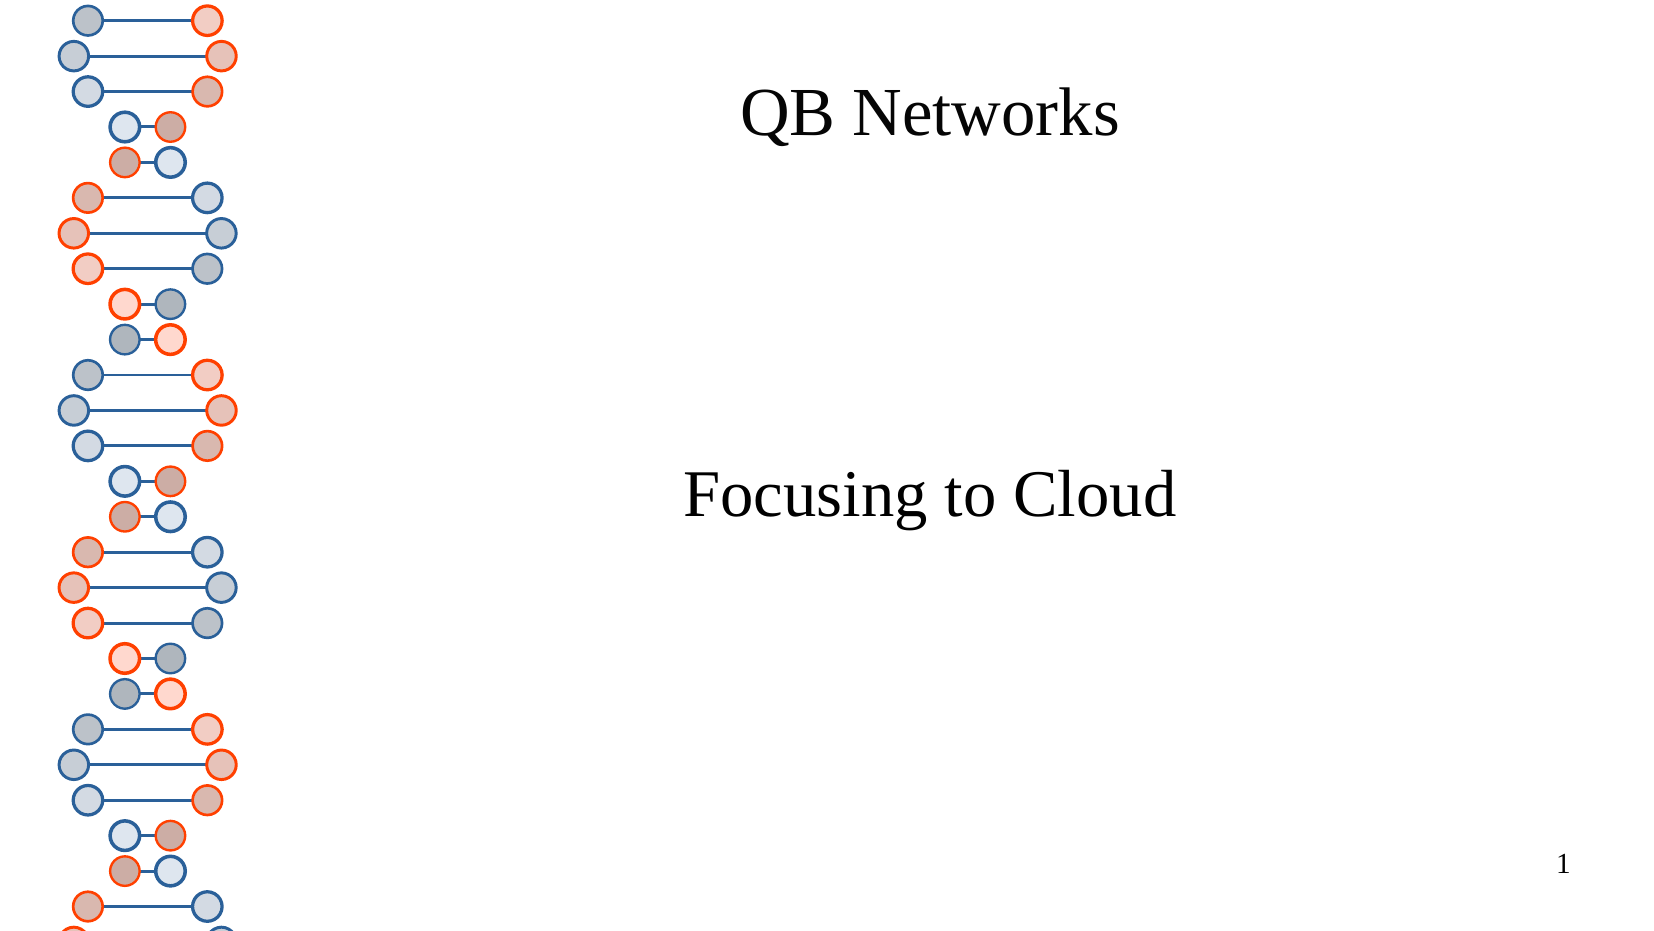

# QB Networks
Focusing to Cloud
1